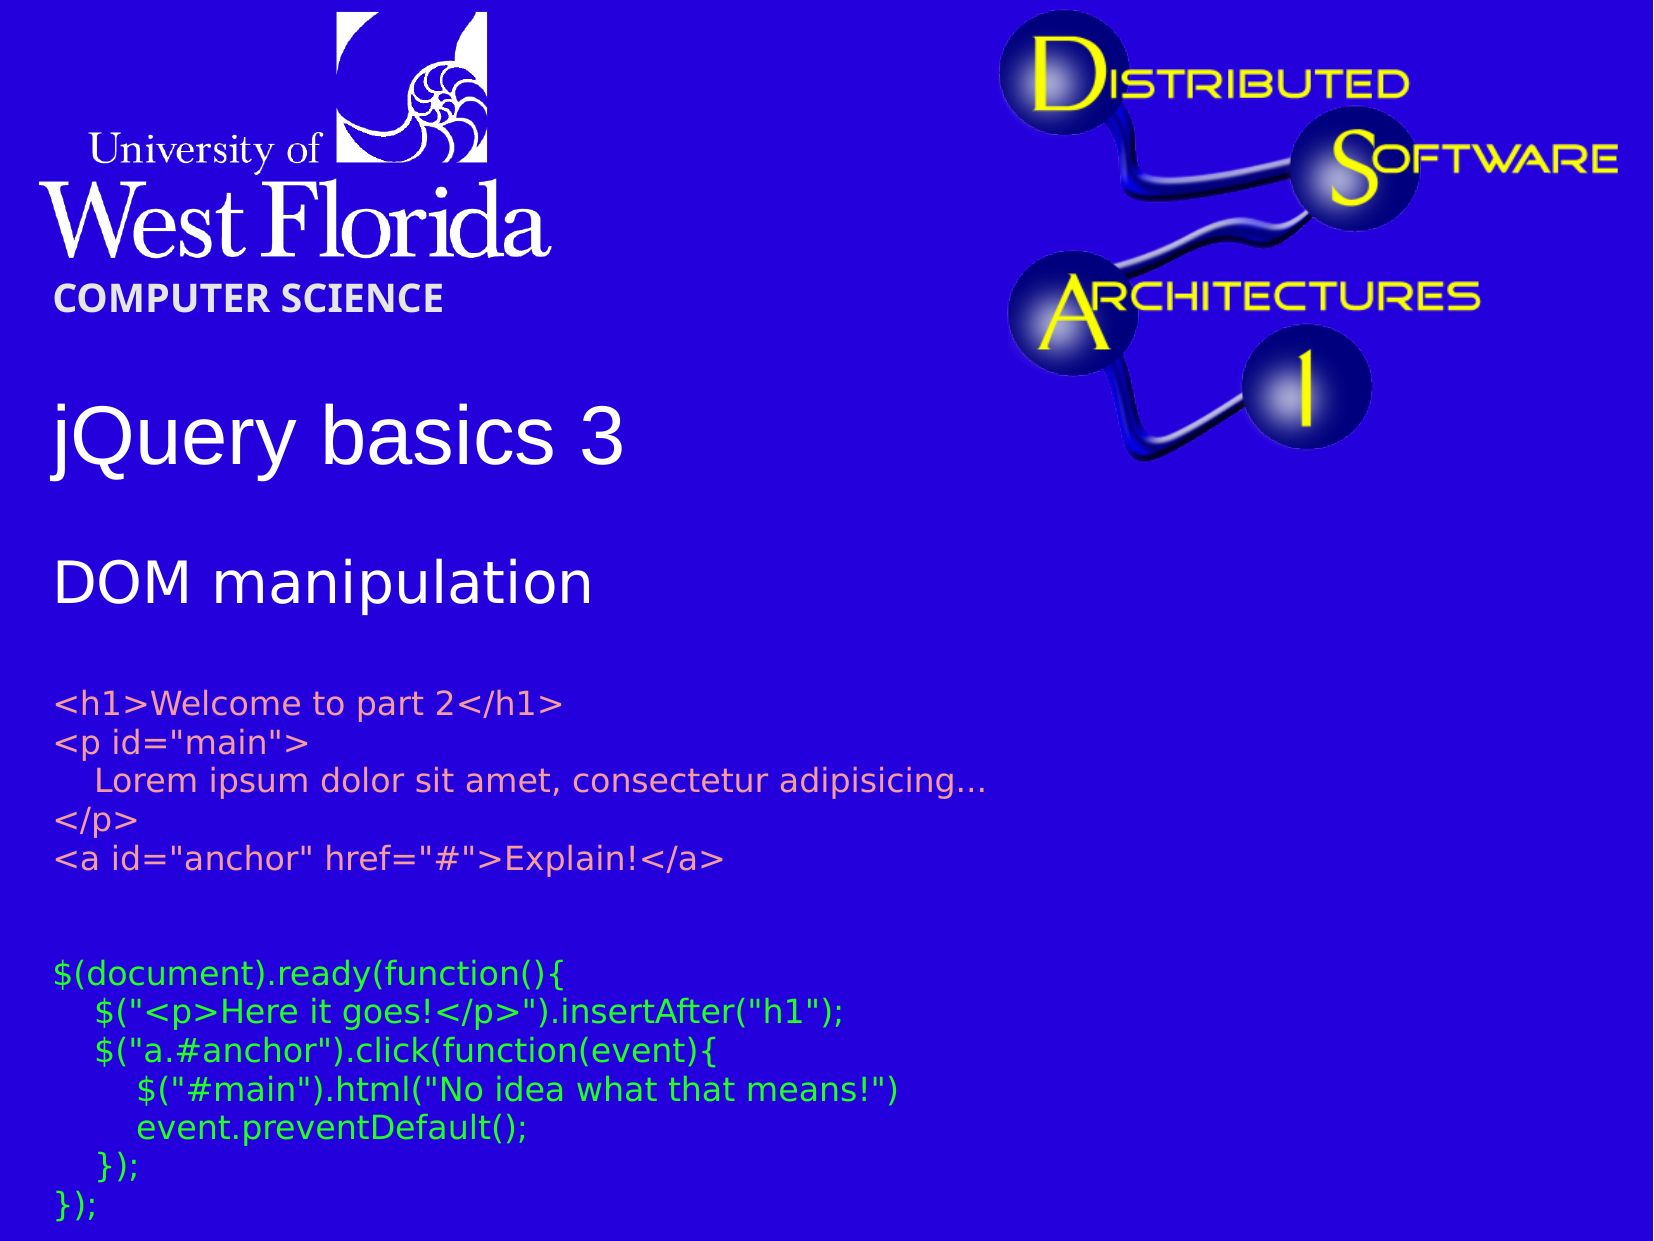

COMPUTER SCIENCE
jQuery basics 3
DOM manipulation
<h1>Welcome to part 2</h1>
<p id="main">
 Lorem ipsum dolor sit amet, consectetur adipisicing...
</p>
<a id="anchor" href="#">Explain!</a>
$(document).ready(function(){
 $("<p>Here it goes!</p>").insertAfter("h1");
 $("a.#anchor").click(function(event){
 $("#main").html("No idea what that means!")
 event.preventDefault();
 });
});